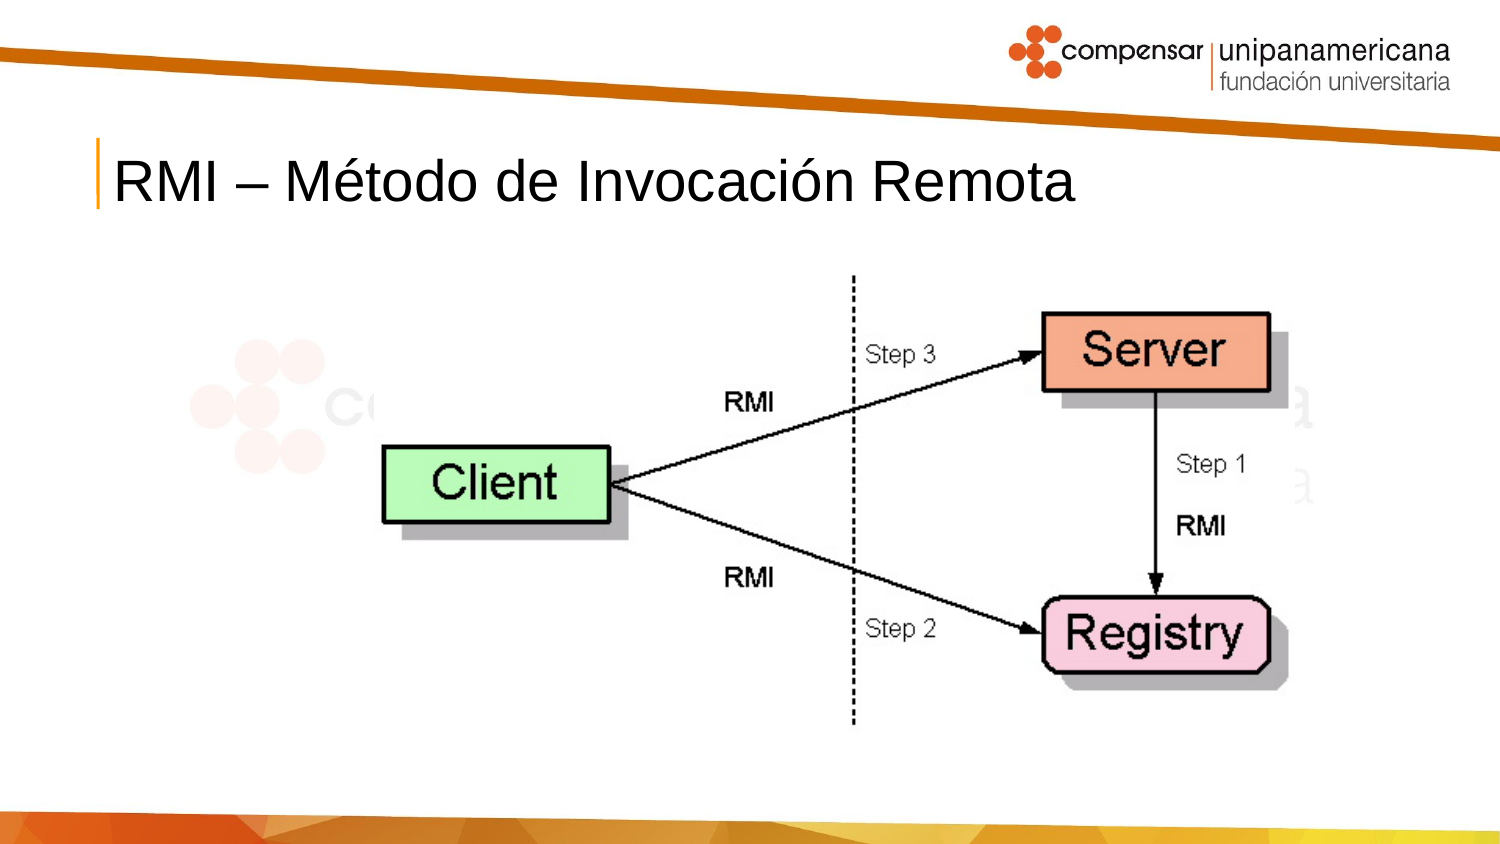

# RMI – Método de Invocación Remota